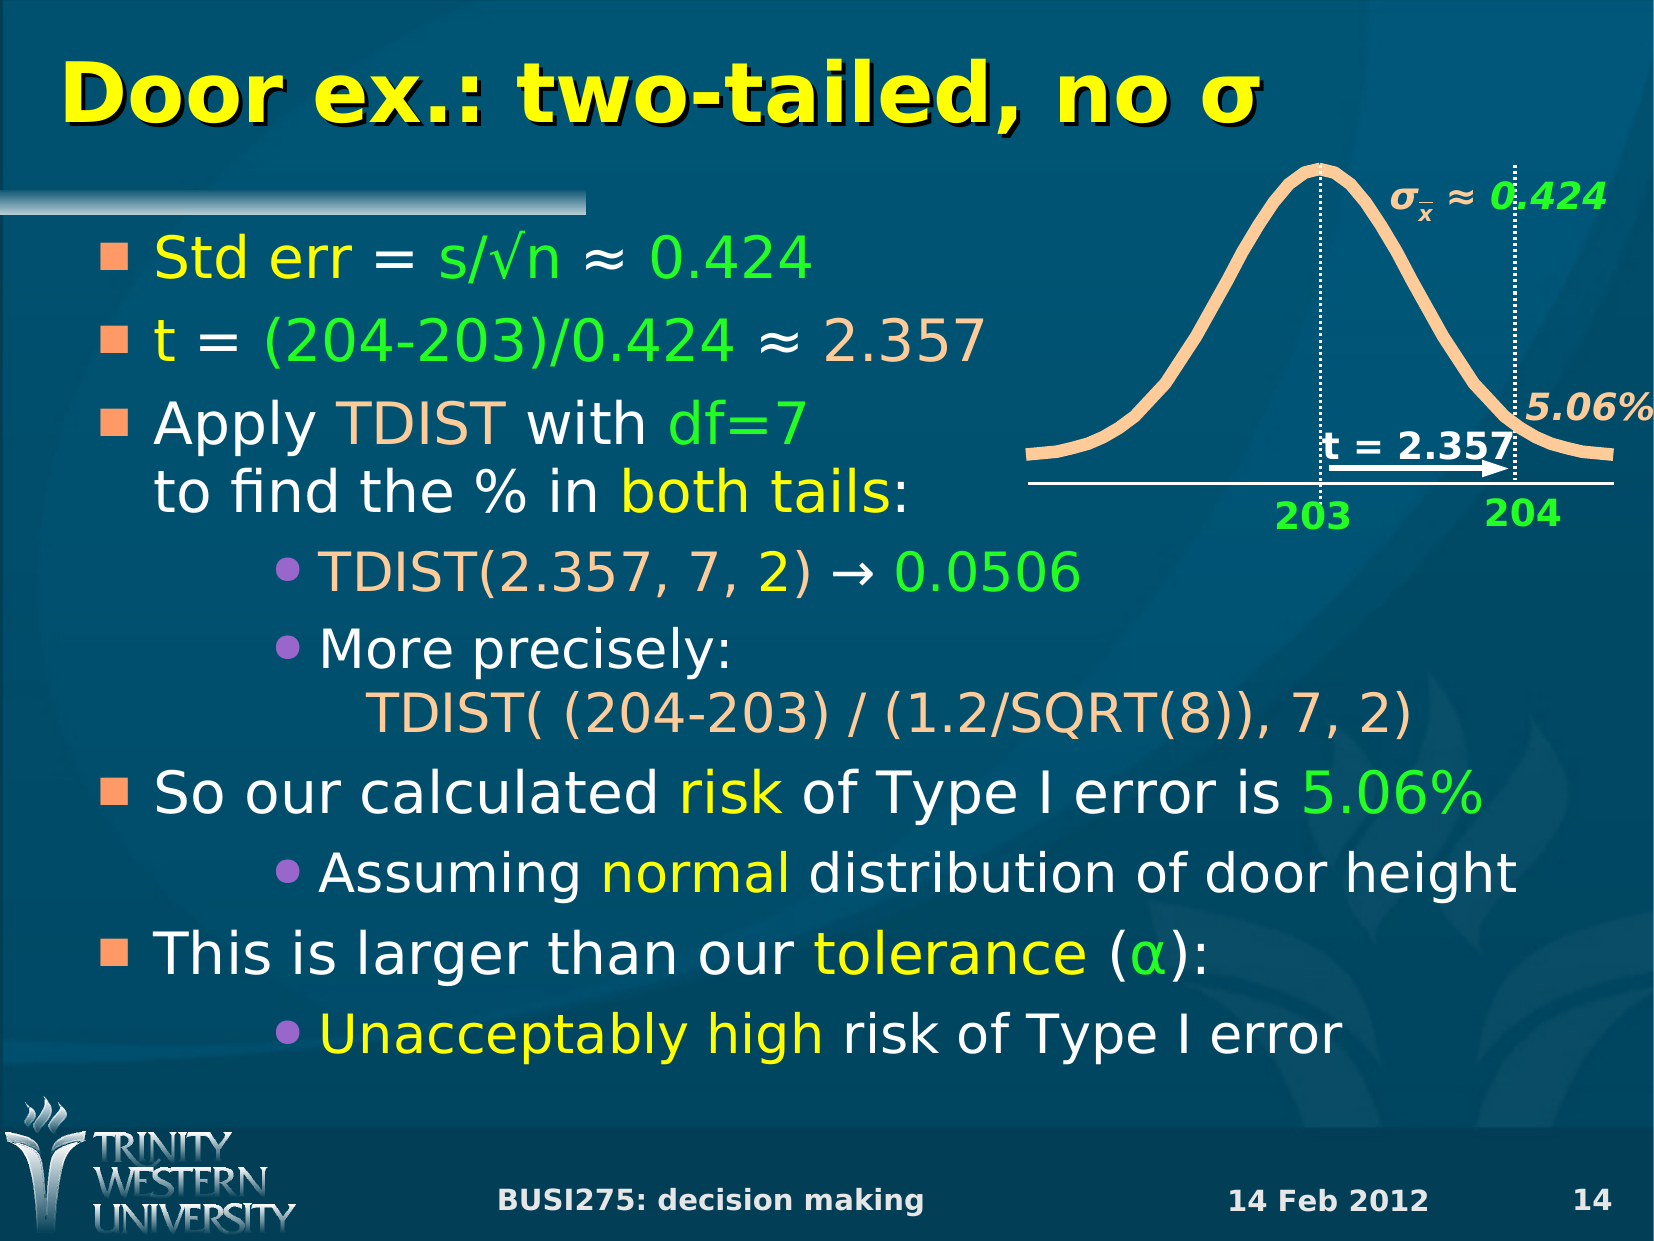

# Door ex.: two-tailed, no σ
σx ≈ 0.424
5.06%
204
203
t = 2.357
Std err = s/√n ≈ 0.424
t = (204-203)/0.424 ≈ 2.357
Apply TDIST with df=7
to find the % in both tails:
TDIST(2.357, 7, 2) → 0.0506
More precisely:
TDIST( (204-203) / (1.2/SQRT(8)), 7, 2)
So our calculated risk of Type I error is 5.06%
Assuming normal distribution of door height
This is larger than our tolerance (α):
Unacceptably high risk of Type I error
BUSI275: decision making
14 Feb 2012
14